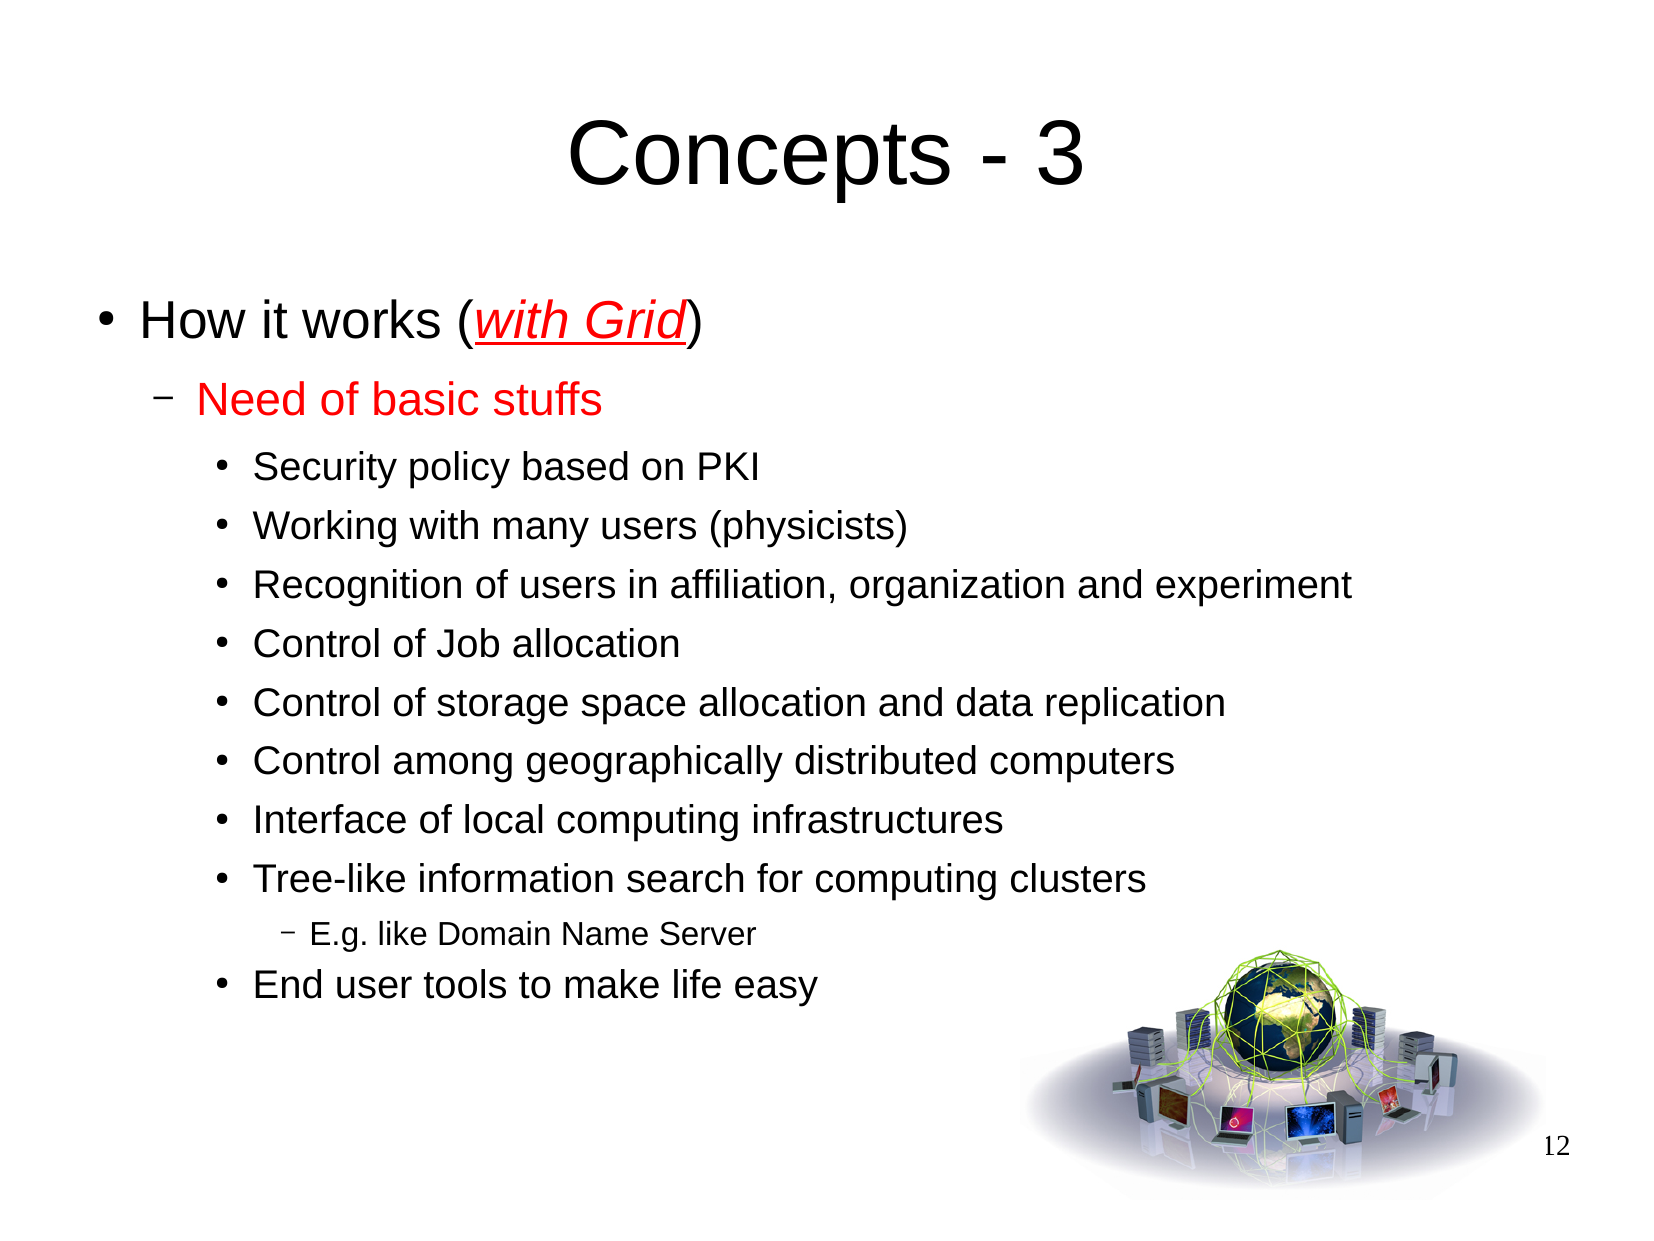

# Concepts - 3
How it works (with Grid)
Need of basic stuffs
Security policy based on PKI
Working with many users (physicists)
Recognition of users in affiliation, organization and experiment
Control of Job allocation
Control of storage space allocation and data replication
Control among geographically distributed computers
Interface of local computing infrastructures
Tree-like information search for computing clusters
E.g. like Domain Name Server
End user tools to make life easy
12